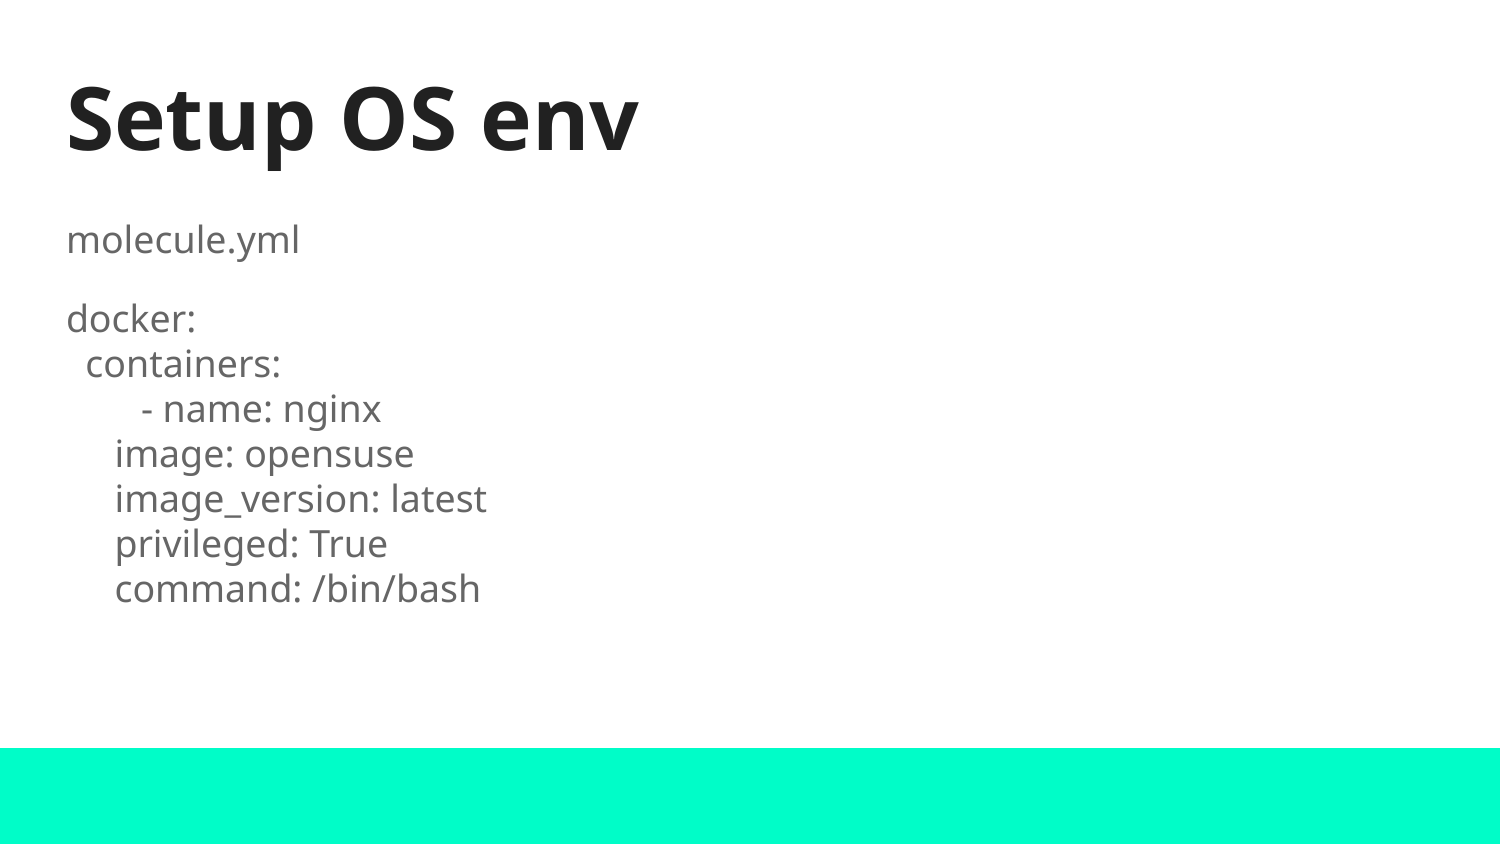

# Setup OS env
molecule.yml
docker:
 containers:
	- name: nginx
 image: opensuse
 image_version: latest
 privileged: True
 command: /bin/bash